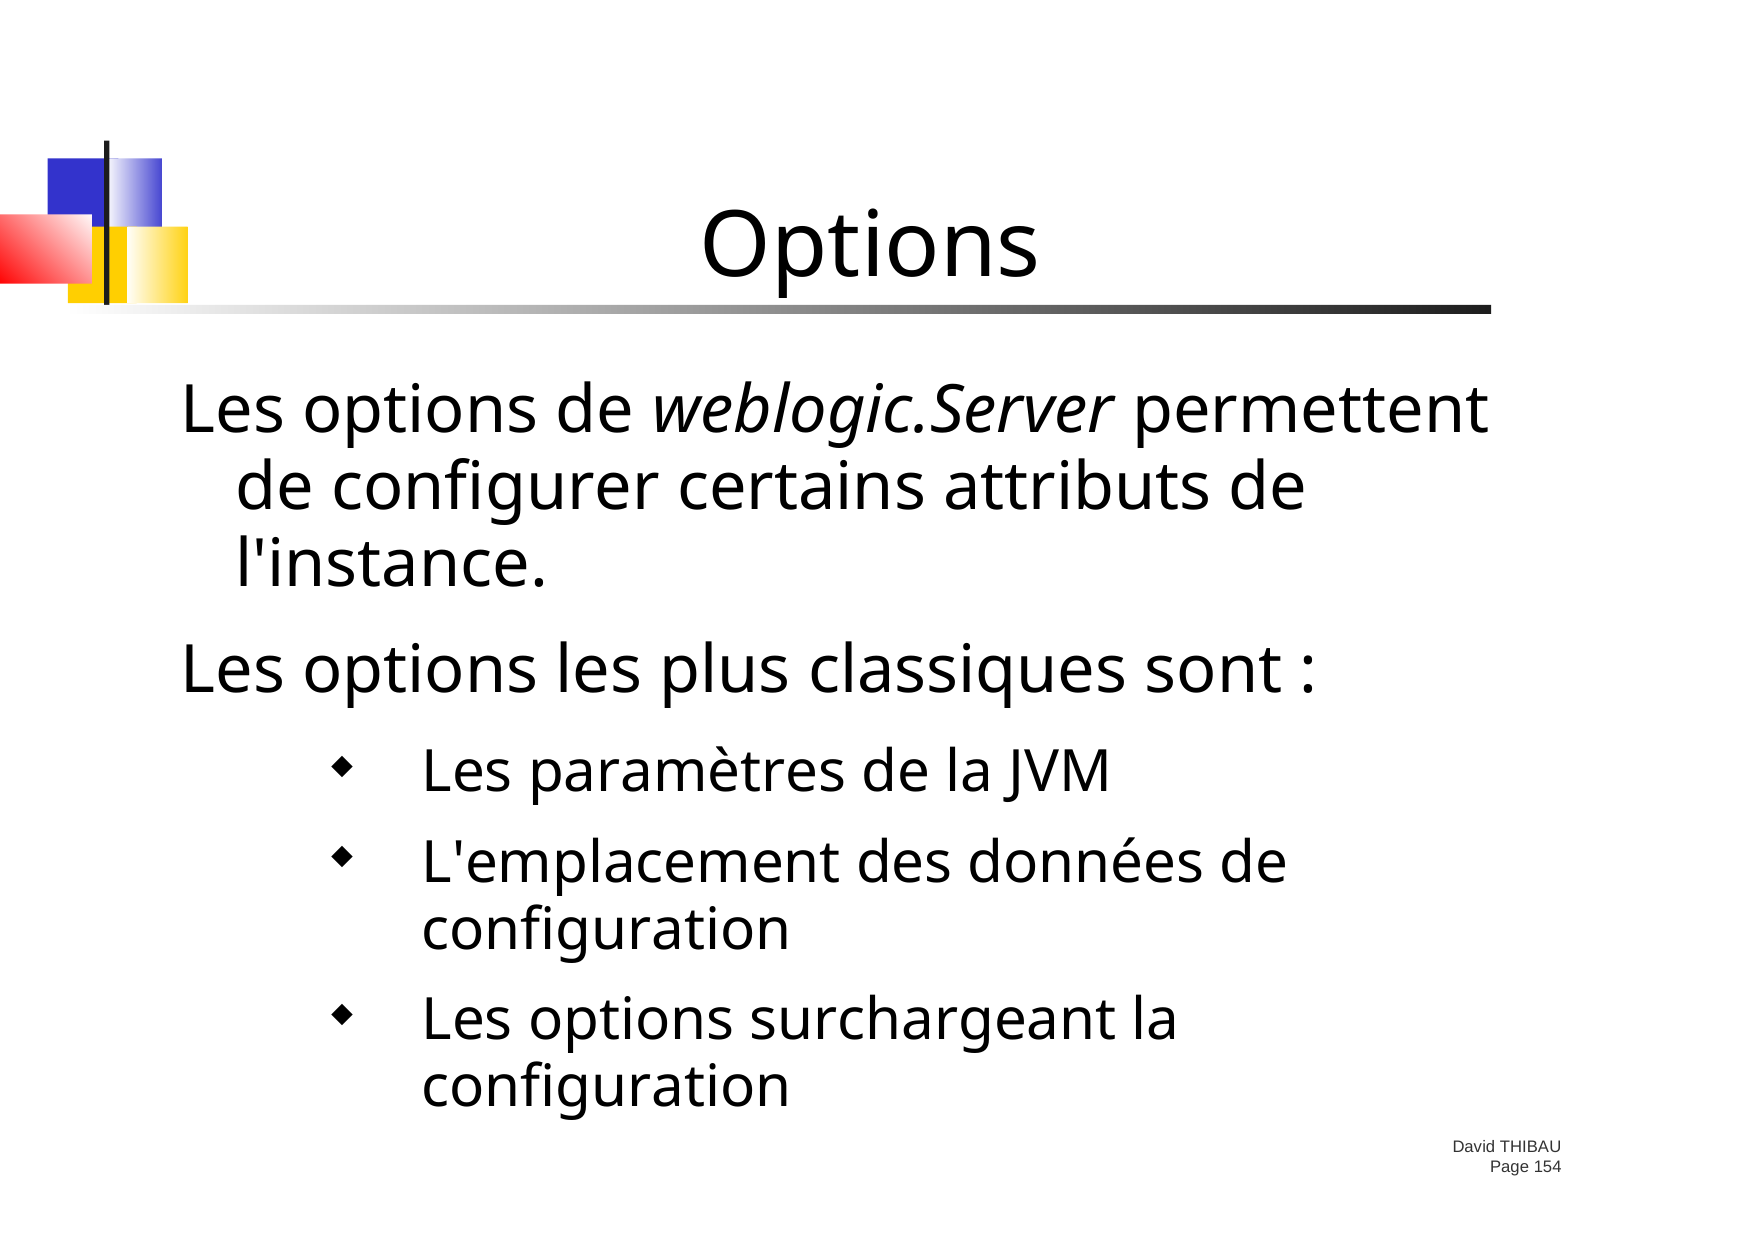

# Options
Les options de weblogic.Server permettent de configurer certains attributs de l'instance.
Les options les plus classiques sont :
Les paramètres de la JVM
L'emplacement des données de configuration
Les options surchargeant la configuration